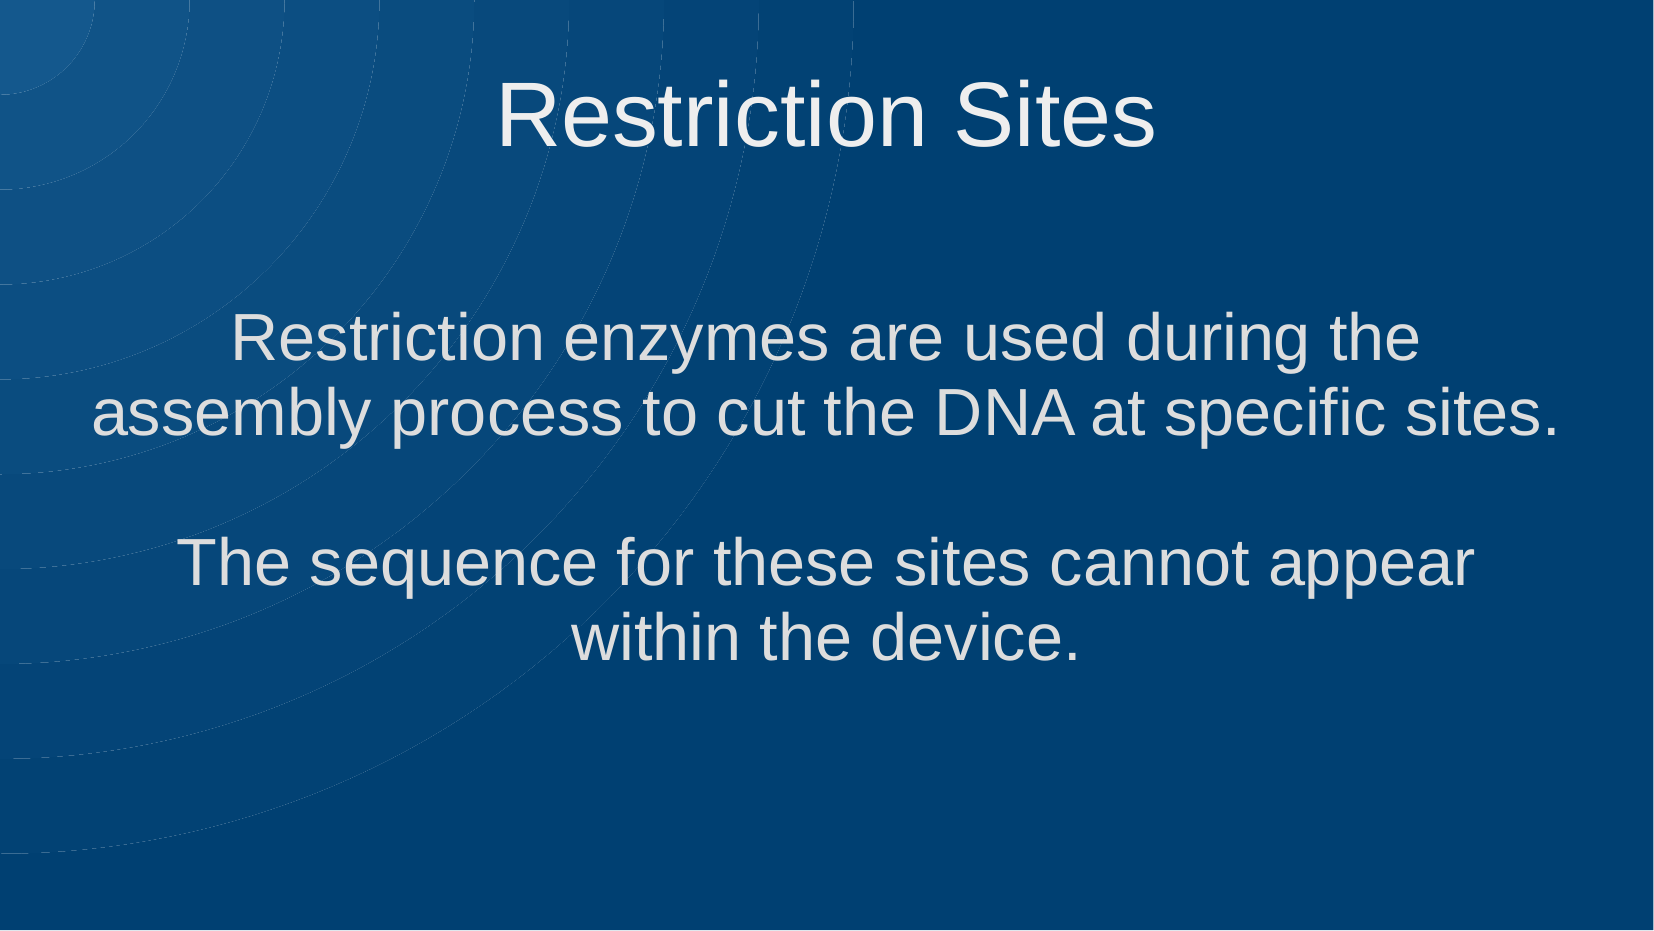

# Restriction Sites
Restriction enzymes are used during the assembly process to cut the DNA at specific sites.
The sequence for these sites cannot appear within the device.